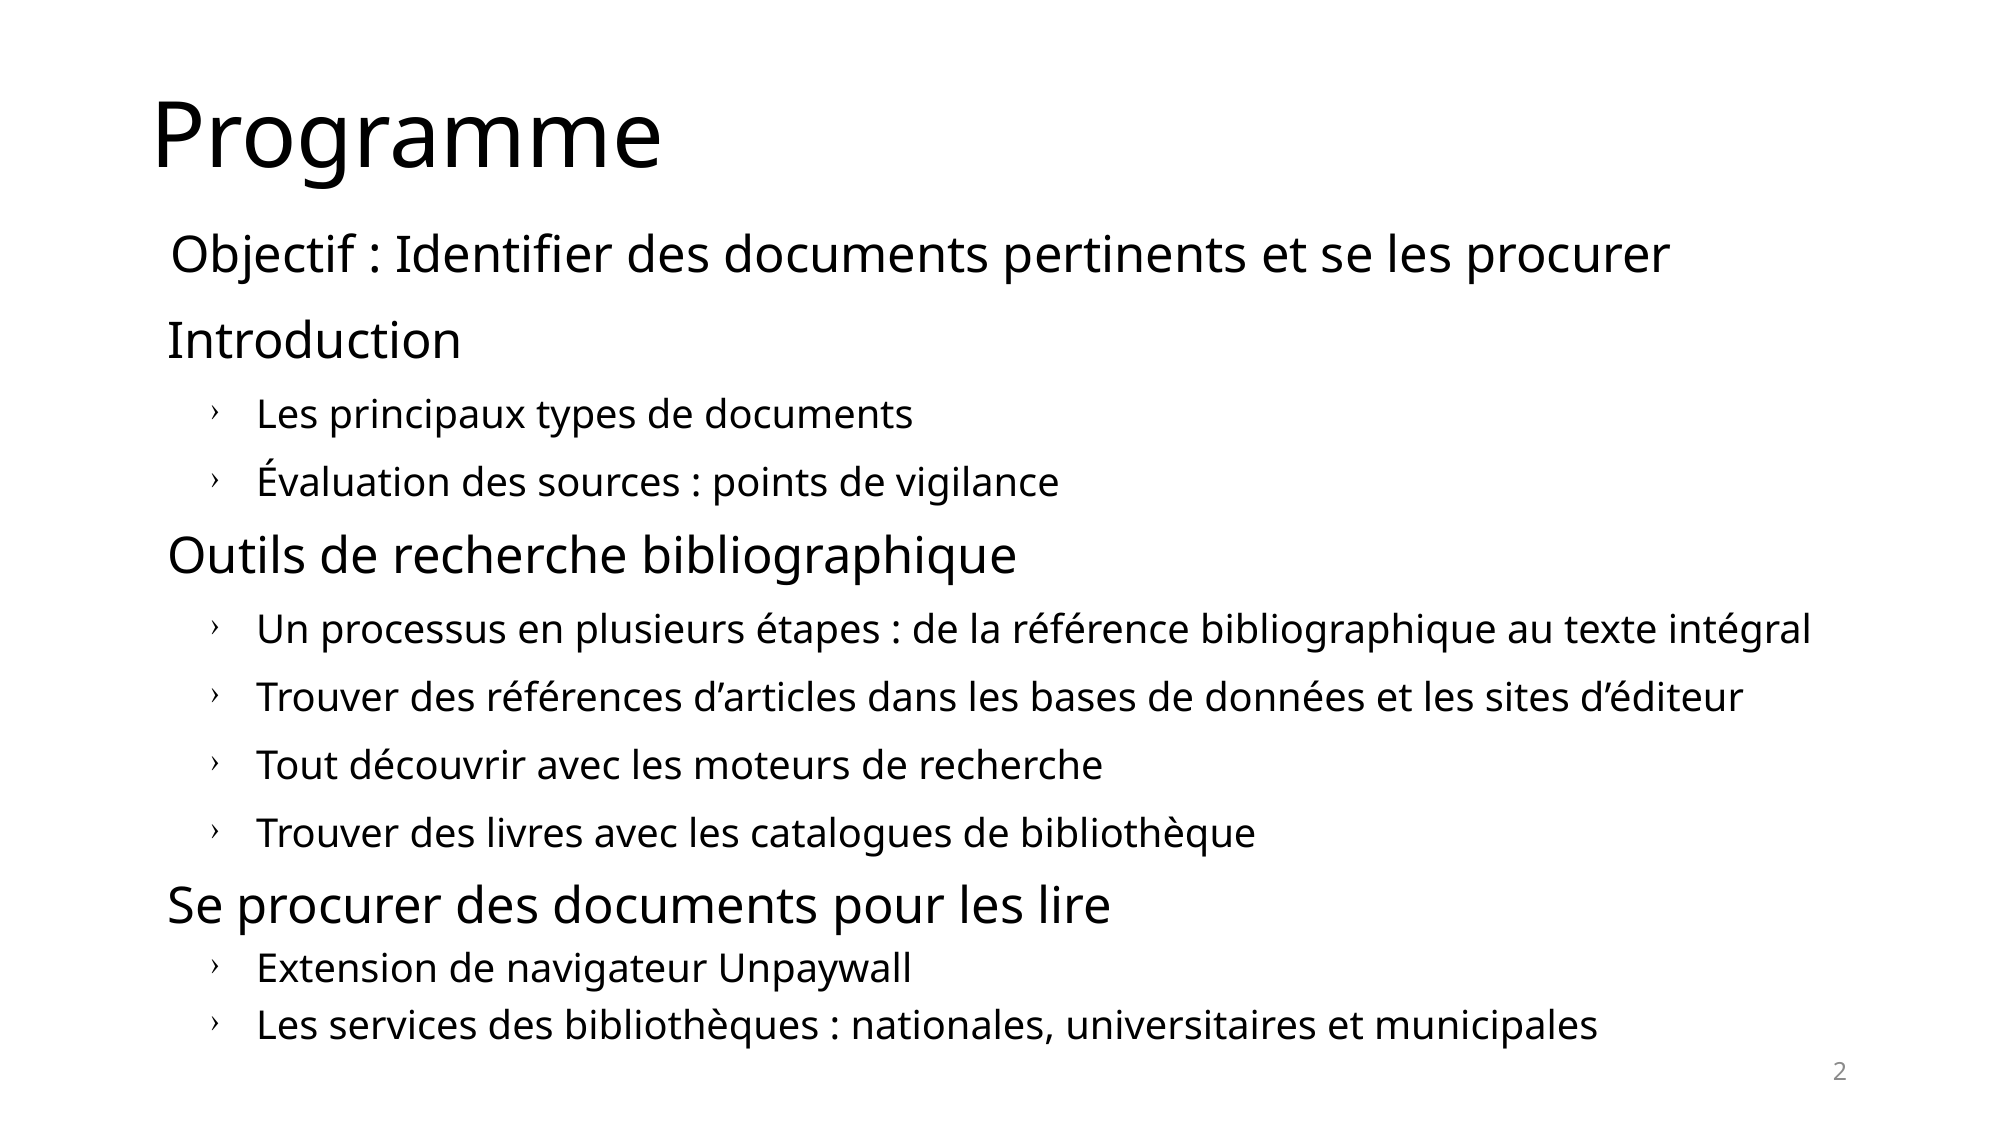

# Programme
Objectif : Identifier des documents pertinents et se les procurer
Introduction
Les principaux types de documents
Évaluation des sources : points de vigilance
Outils de recherche bibliographique
Un processus en plusieurs étapes : de la référence bibliographique au texte intégral
Trouver des références d’articles dans les bases de données et les sites d’éditeur
Tout découvrir avec les moteurs de recherche
Trouver des livres avec les catalogues de bibliothèque
Se procurer des documents pour les lire
Extension de navigateur Unpaywall
Les services des bibliothèques : nationales, universitaires et municipales
2